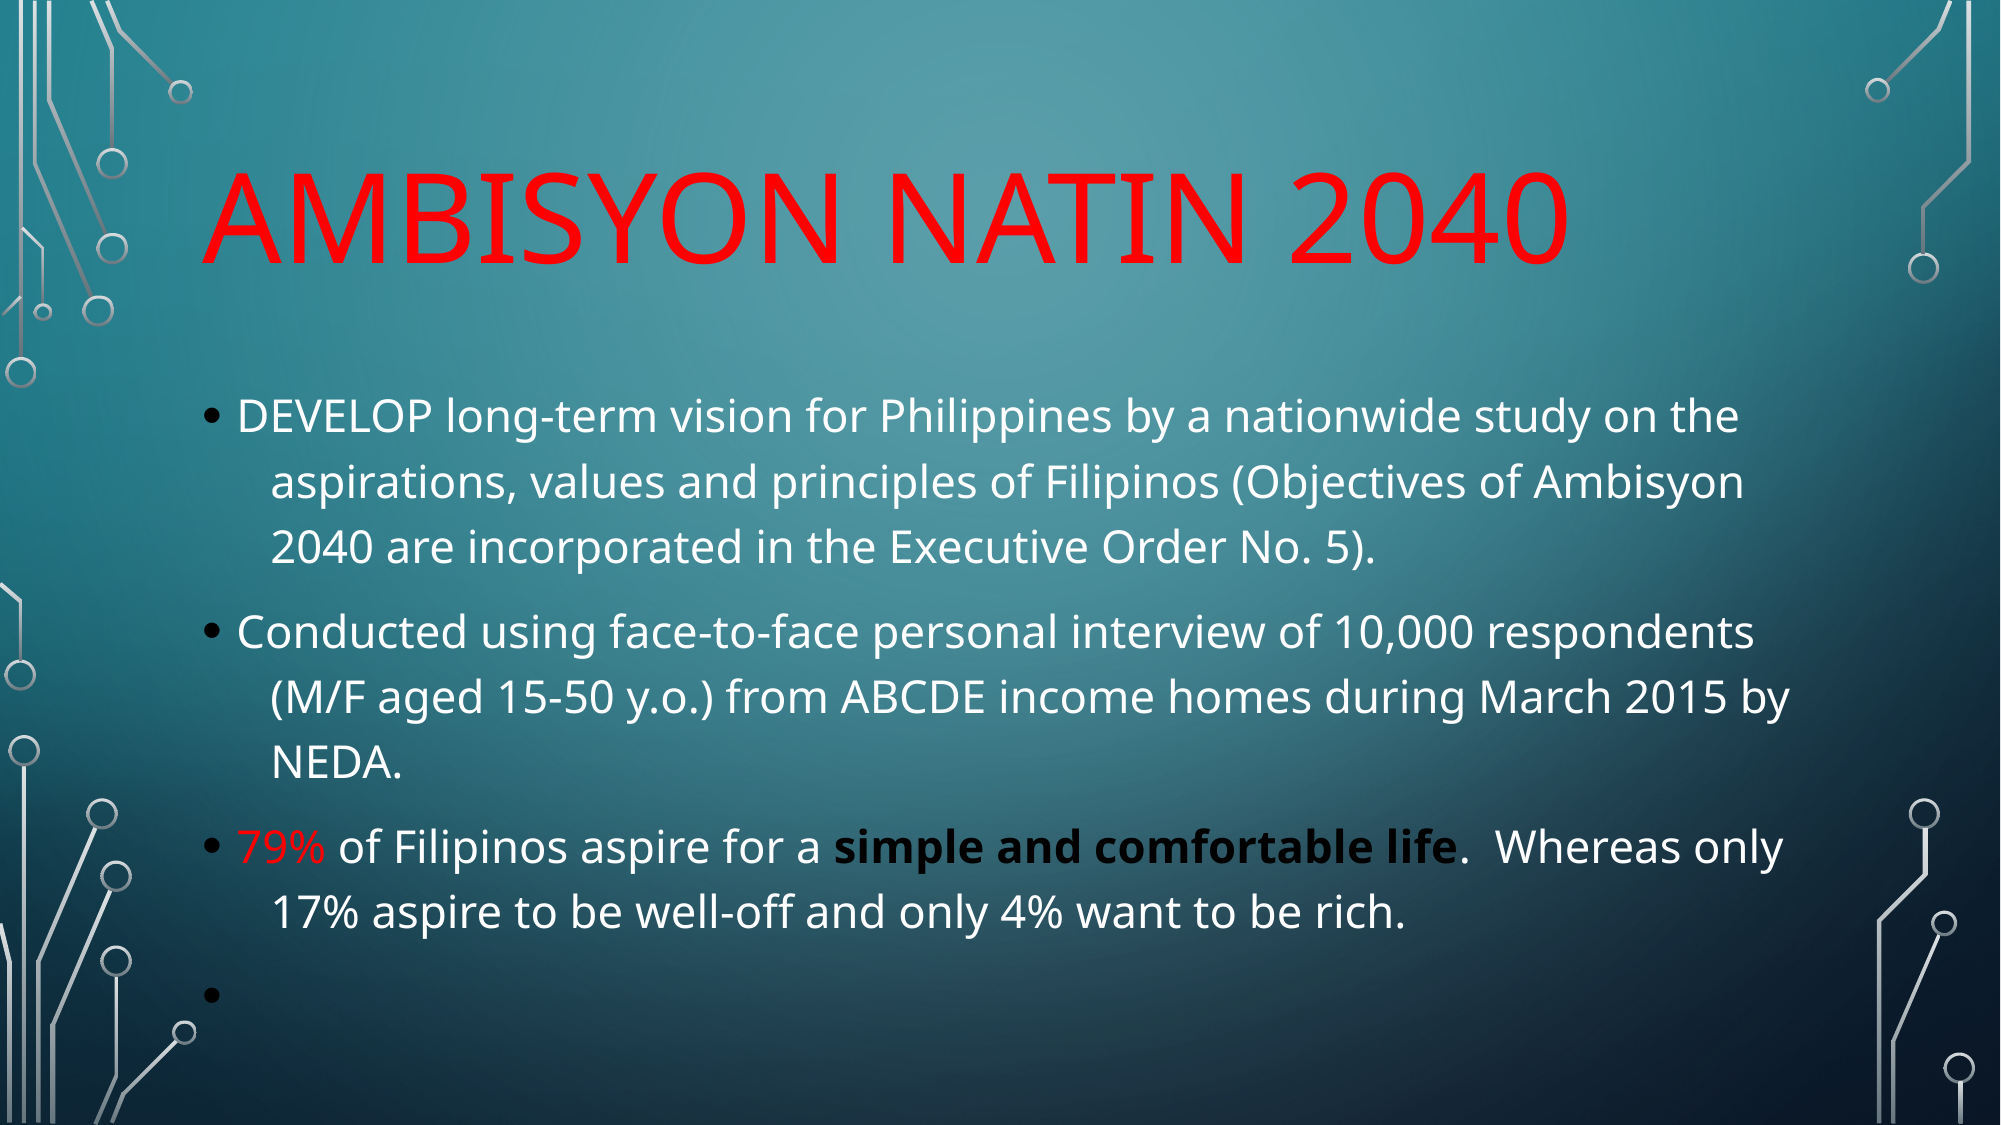

# AMBISYON NATIN 2040
DEVELOP long-term vision for Philippines by a nationwide study on the aspirations, values and principles of Filipinos (Objectives of Ambisyon 2040 are incorporated in the Executive Order No. 5).
Conducted using face-to-face personal interview of 10,000 respondents (M/F aged 15-50 y.o.) from ABCDE income homes during March 2015 by NEDA.
79% of Filipinos aspire for a simple and comfortable life. Whereas only 17% aspire to be well-off and only 4% want to be rich.